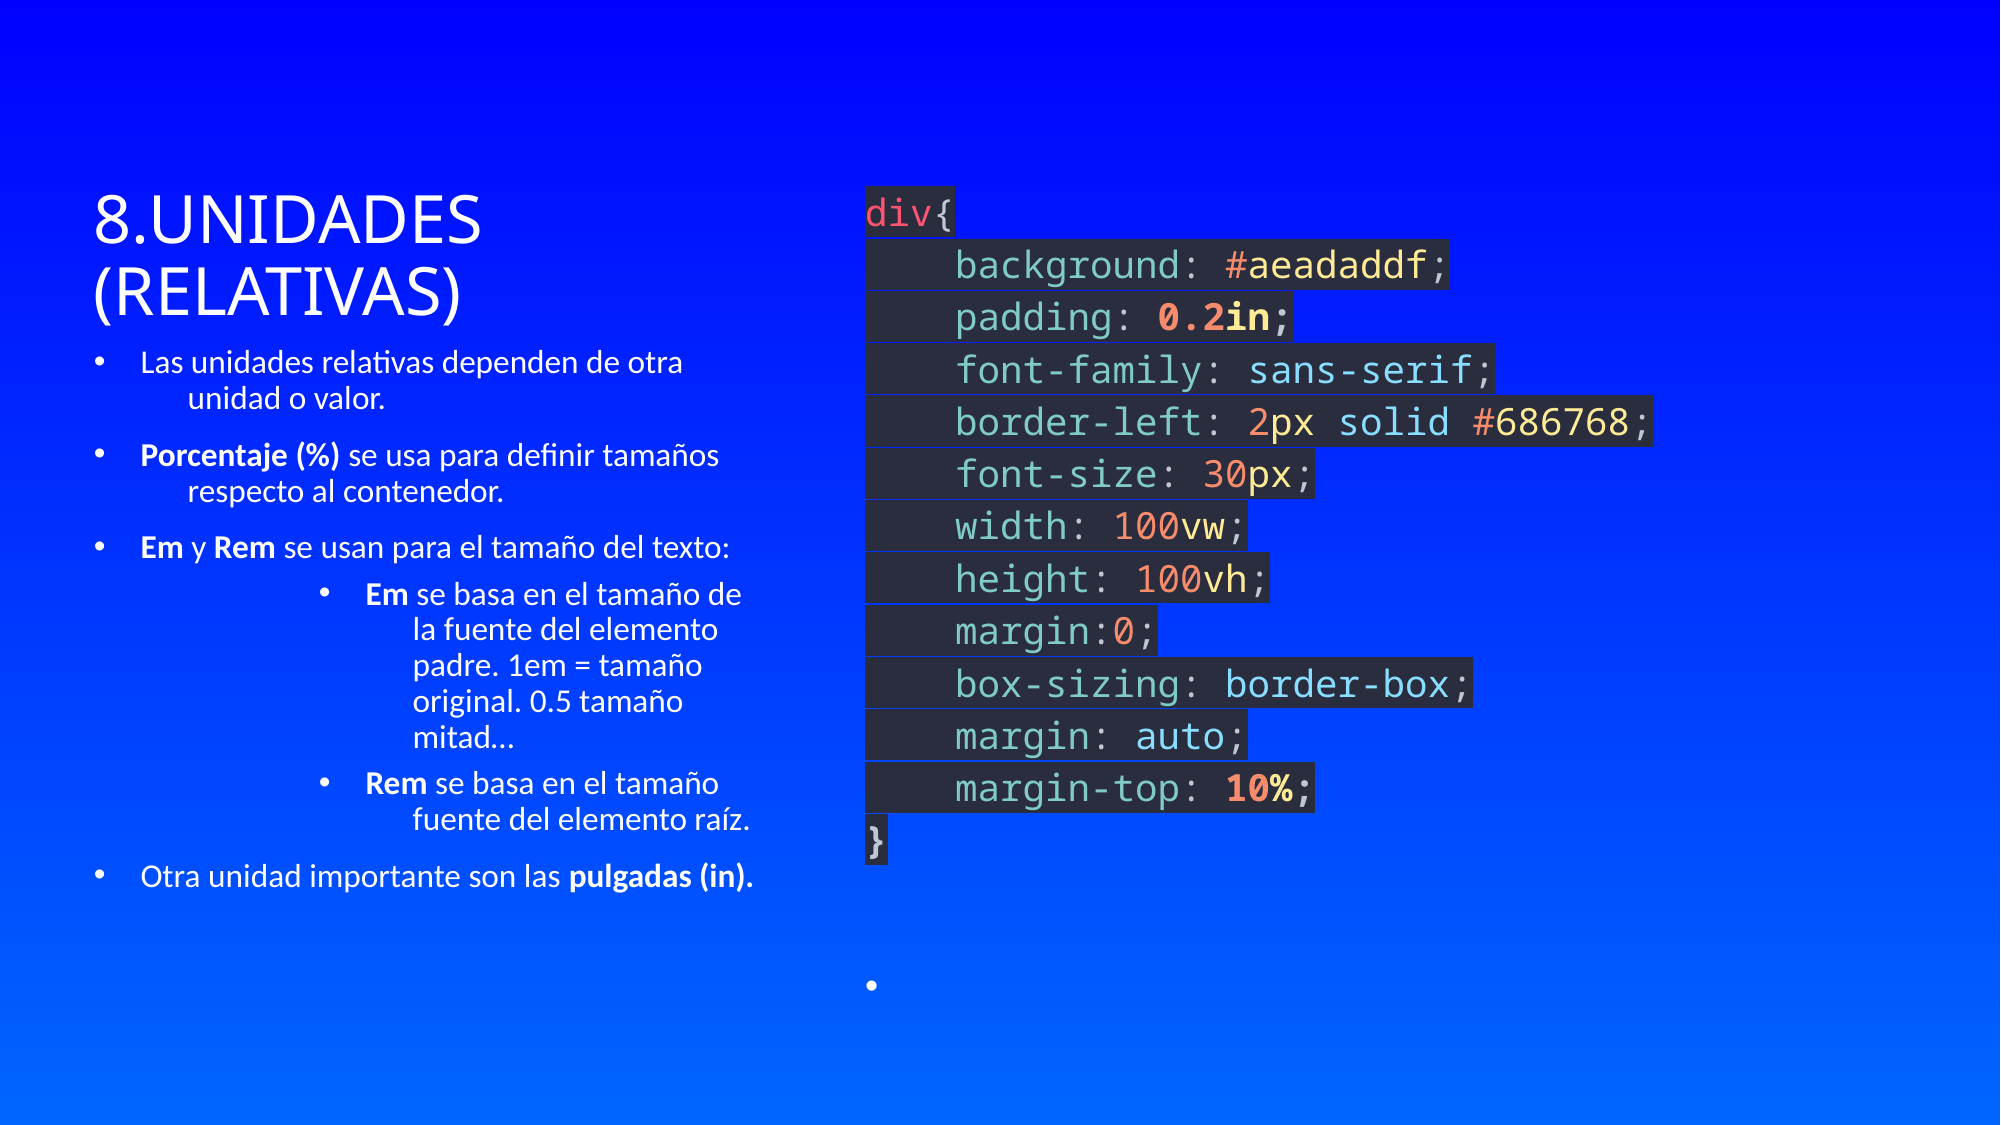

# 8.UNIDADES (RELATIVAS)
div{
    background: #aeadaddf;
    padding: 0.2in;
    font-family: sans-serif;
    border-left: 2px solid #686768;
    font-size: 30px;
    width: 100vw;
    height: 100vh;
   margin:0;
    box-sizing: border-box;
    margin: auto;
    margin-top: 10%;
}
Las unidades relativas dependen de otra unidad o valor.
Porcentaje (%) se usa para definir tamaños respecto al contenedor.
Em y Rem se usan para el tamaño del texto:
Em se basa en el tamaño de la fuente del elemento padre. 1em = tamaño original. 0.5 tamaño mitad…
Rem se basa en el tamaño fuente del elemento raíz.
Otra unidad importante son las pulgadas (in).